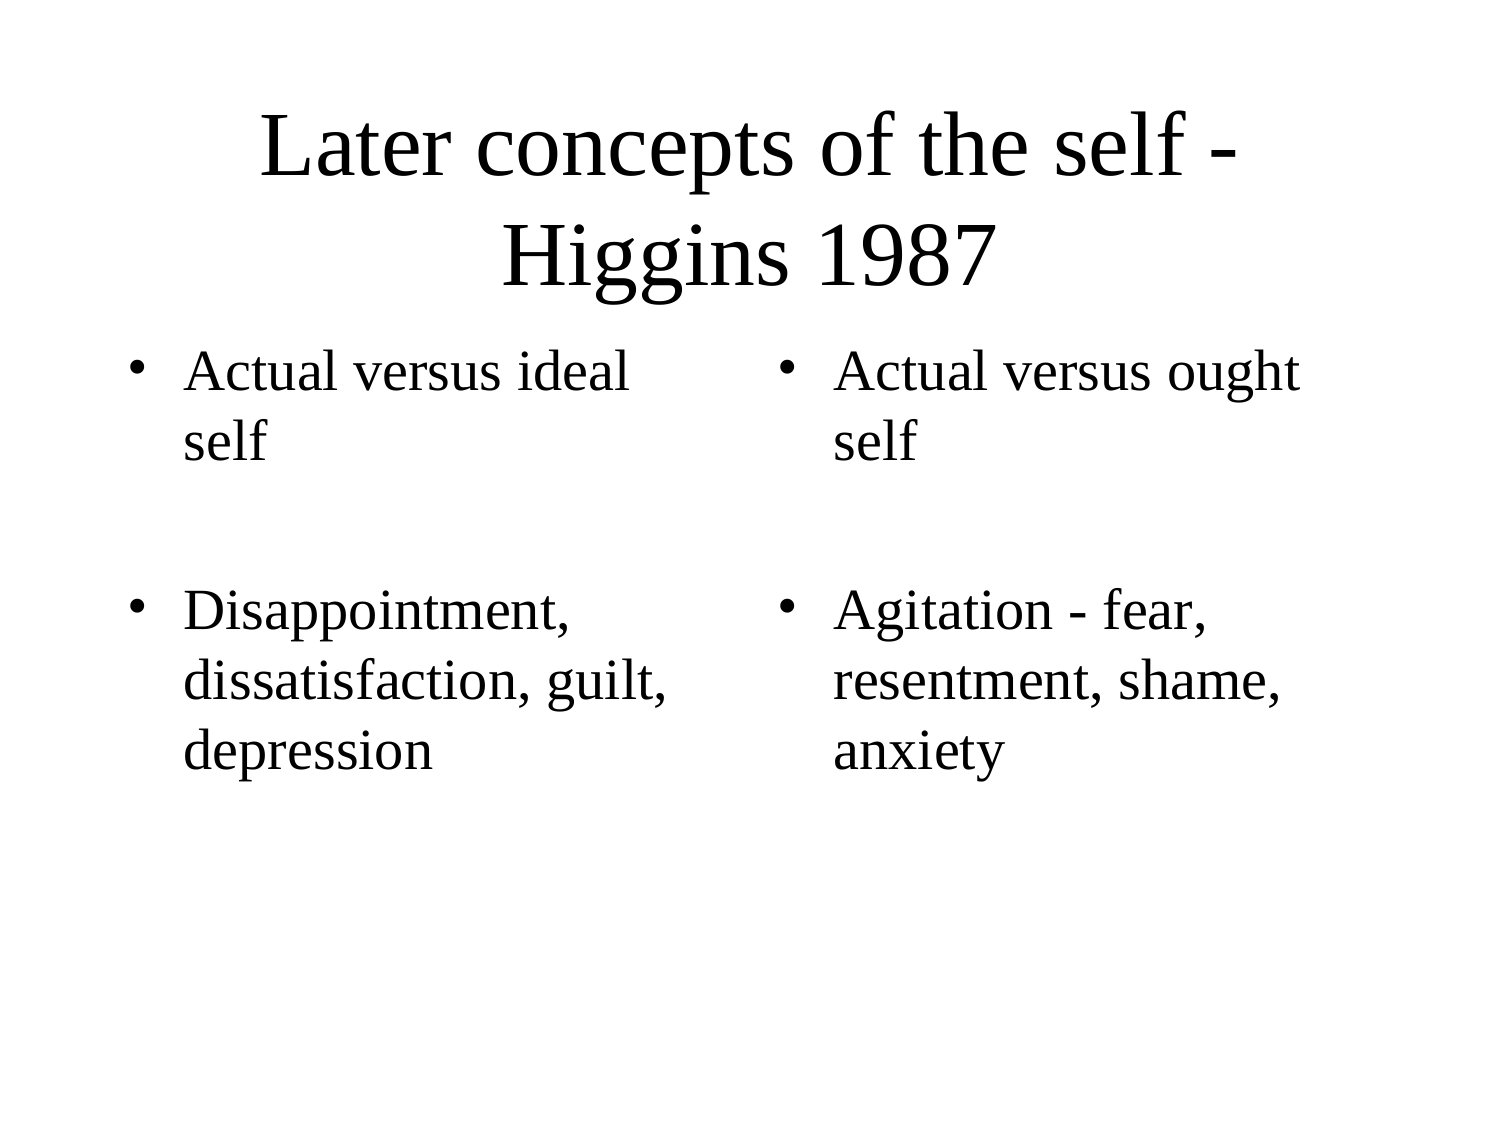

# Later concepts of the self - Higgins 1987
Actual versus ideal self
Disappointment, dissatisfaction, guilt, depression
Actual versus ought self
Agitation - fear, resentment, shame, anxiety